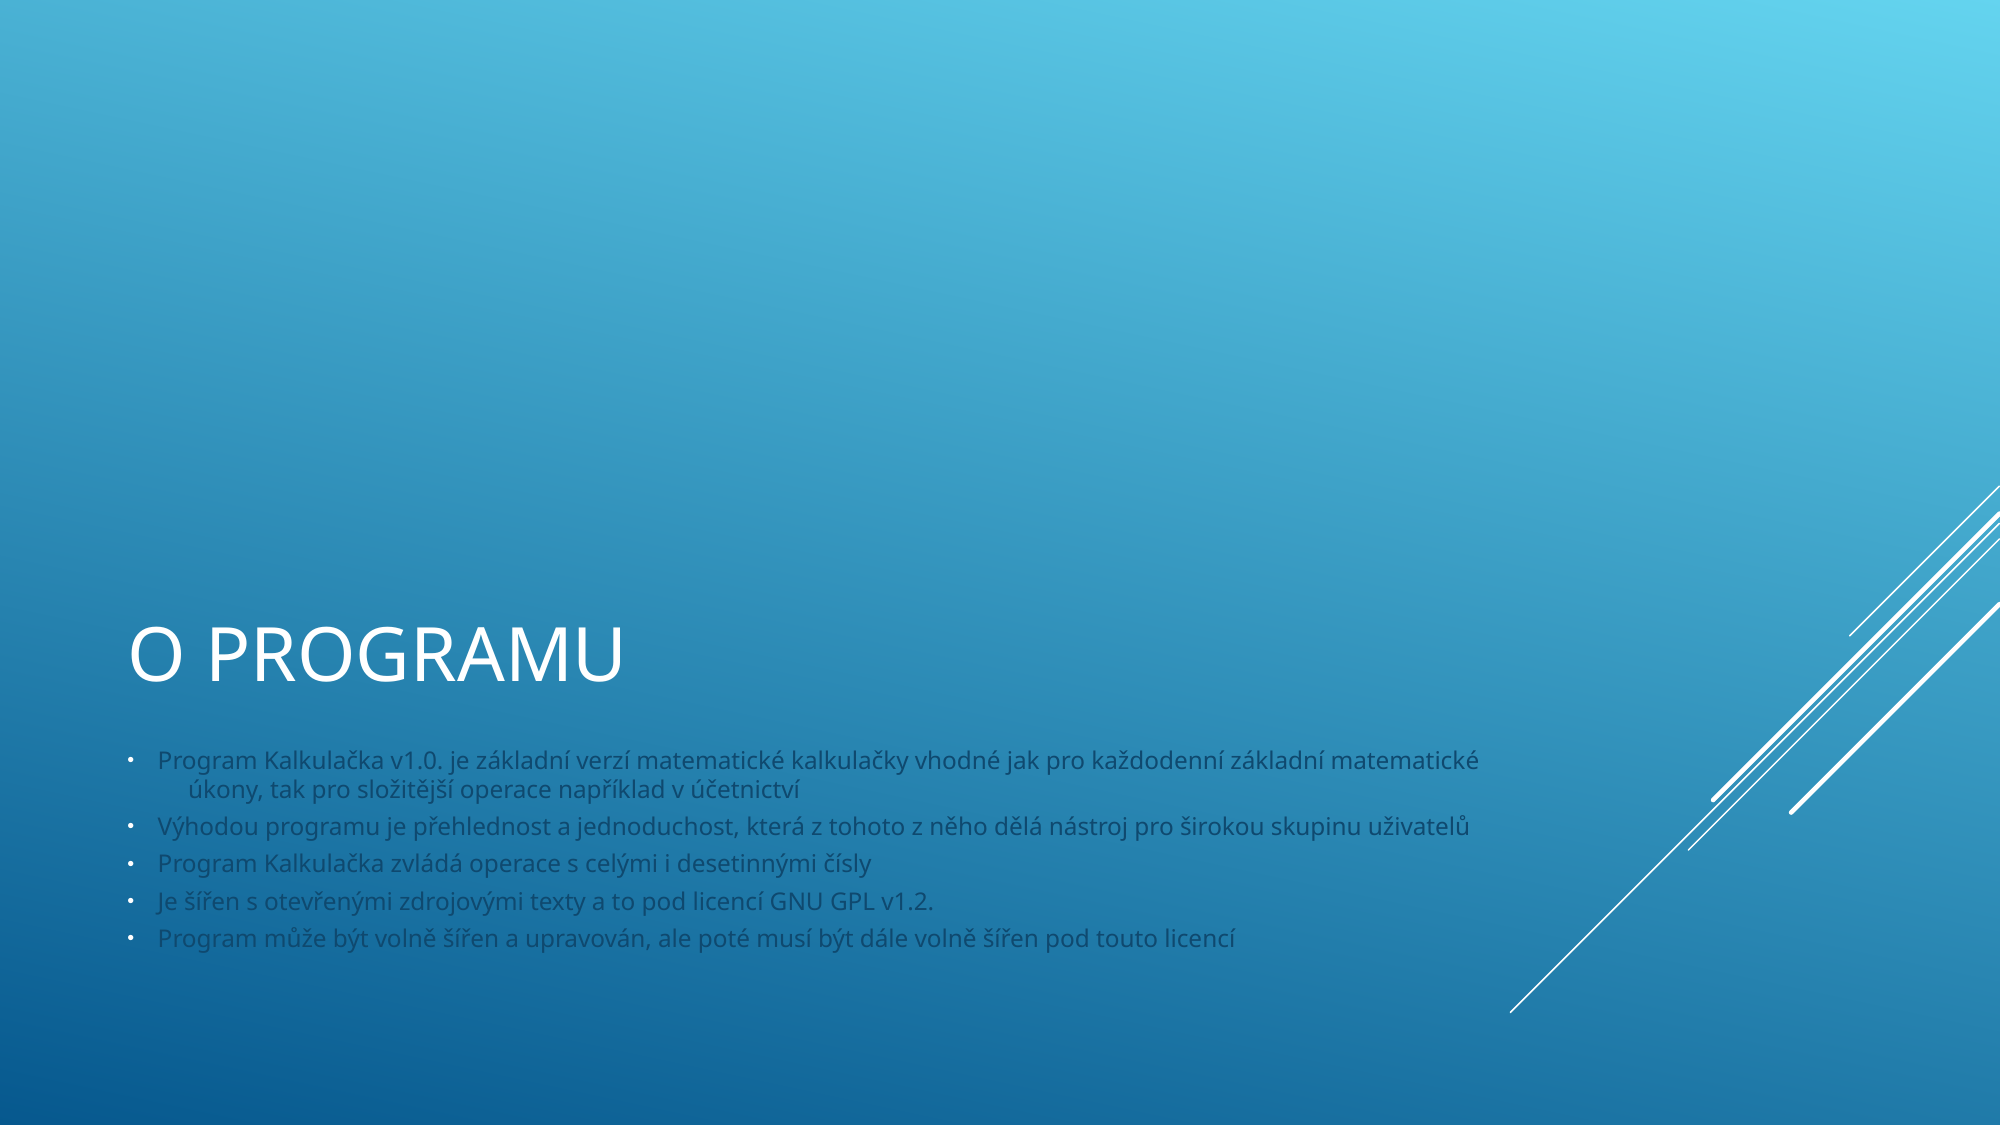

# O programu
Program Kalkulačka v1.0. je základní verzí matematické kalkulačky vhodné jak pro každodenní základní matematické úkony, tak pro složitější operace například v účetnictví
Výhodou programu je přehlednost a jednoduchost, která z tohoto z něho dělá nástroj pro širokou skupinu uživatelů
Program Kalkulačka zvládá operace s celými i desetinnými čísly
Je šířen s otevřenými zdrojovými texty a to pod licencí GNU GPL v1.2.
Program může být volně šířen a upravován, ale poté musí být dále volně šířen pod touto licencí